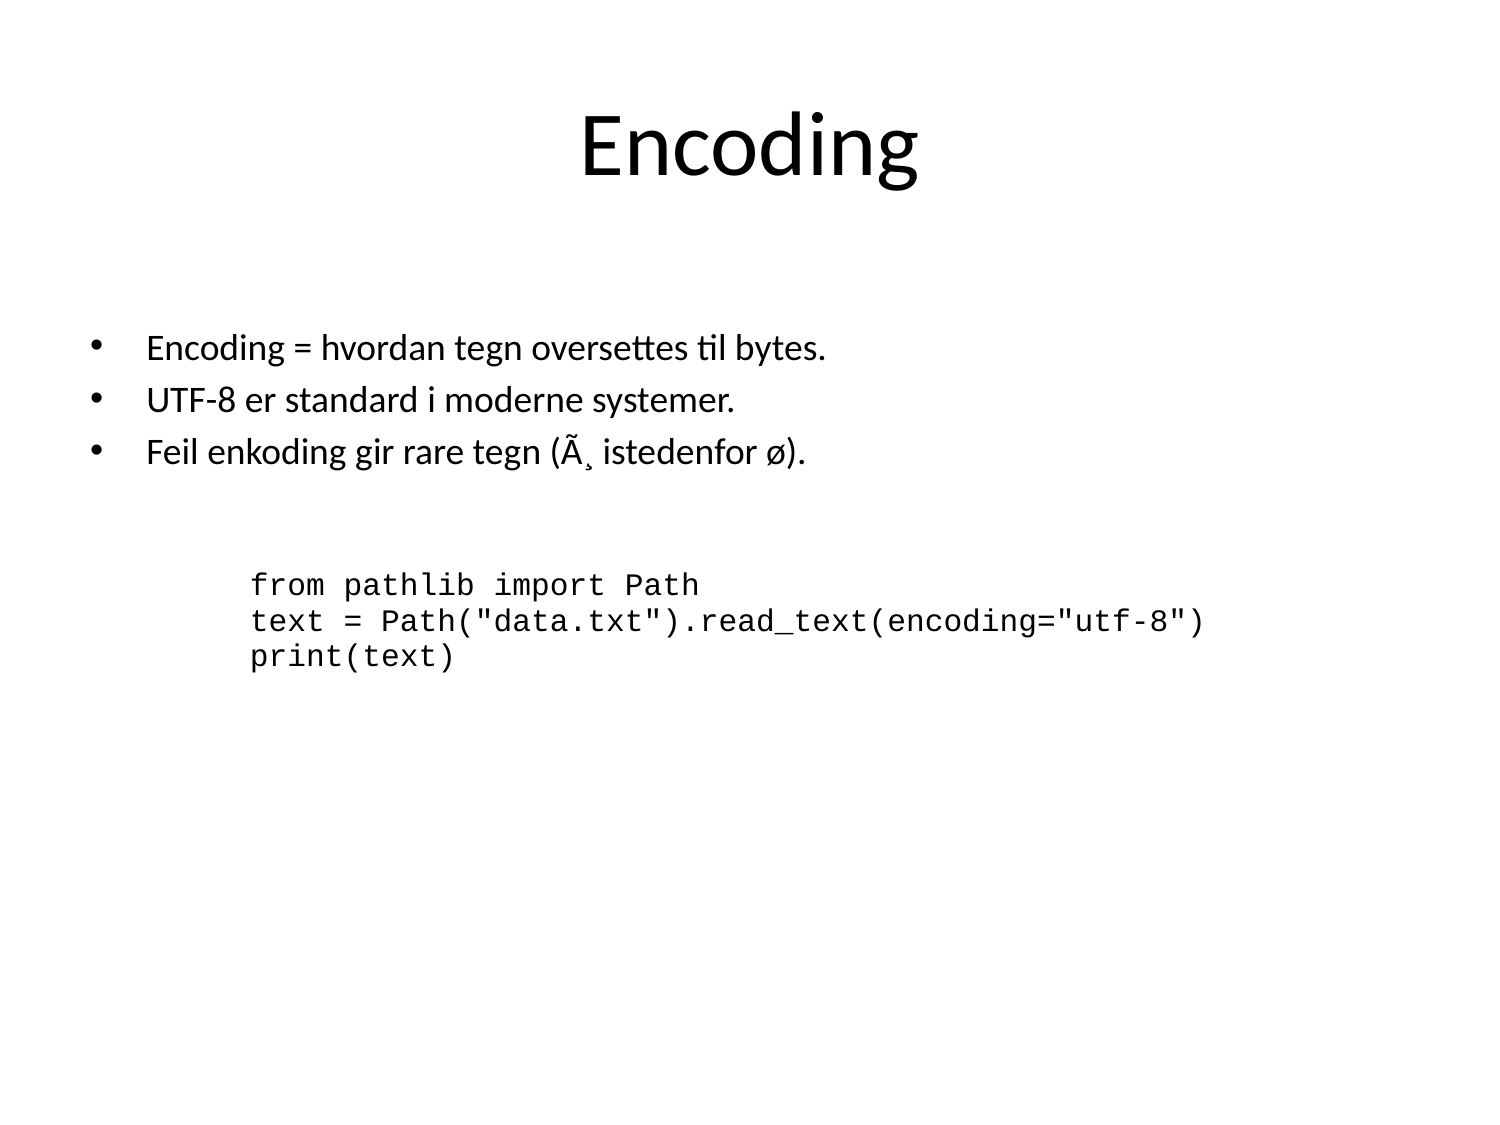

# Encoding
Encoding = hvordan tegn oversettes til bytes.
UTF-8 er standard i moderne systemer.
Feil enkoding gir rare tegn (Ã¸ istedenfor ø).
from pathlib import Path
text = Path("data.txt").read_text(encoding="utf-8")
print(text)